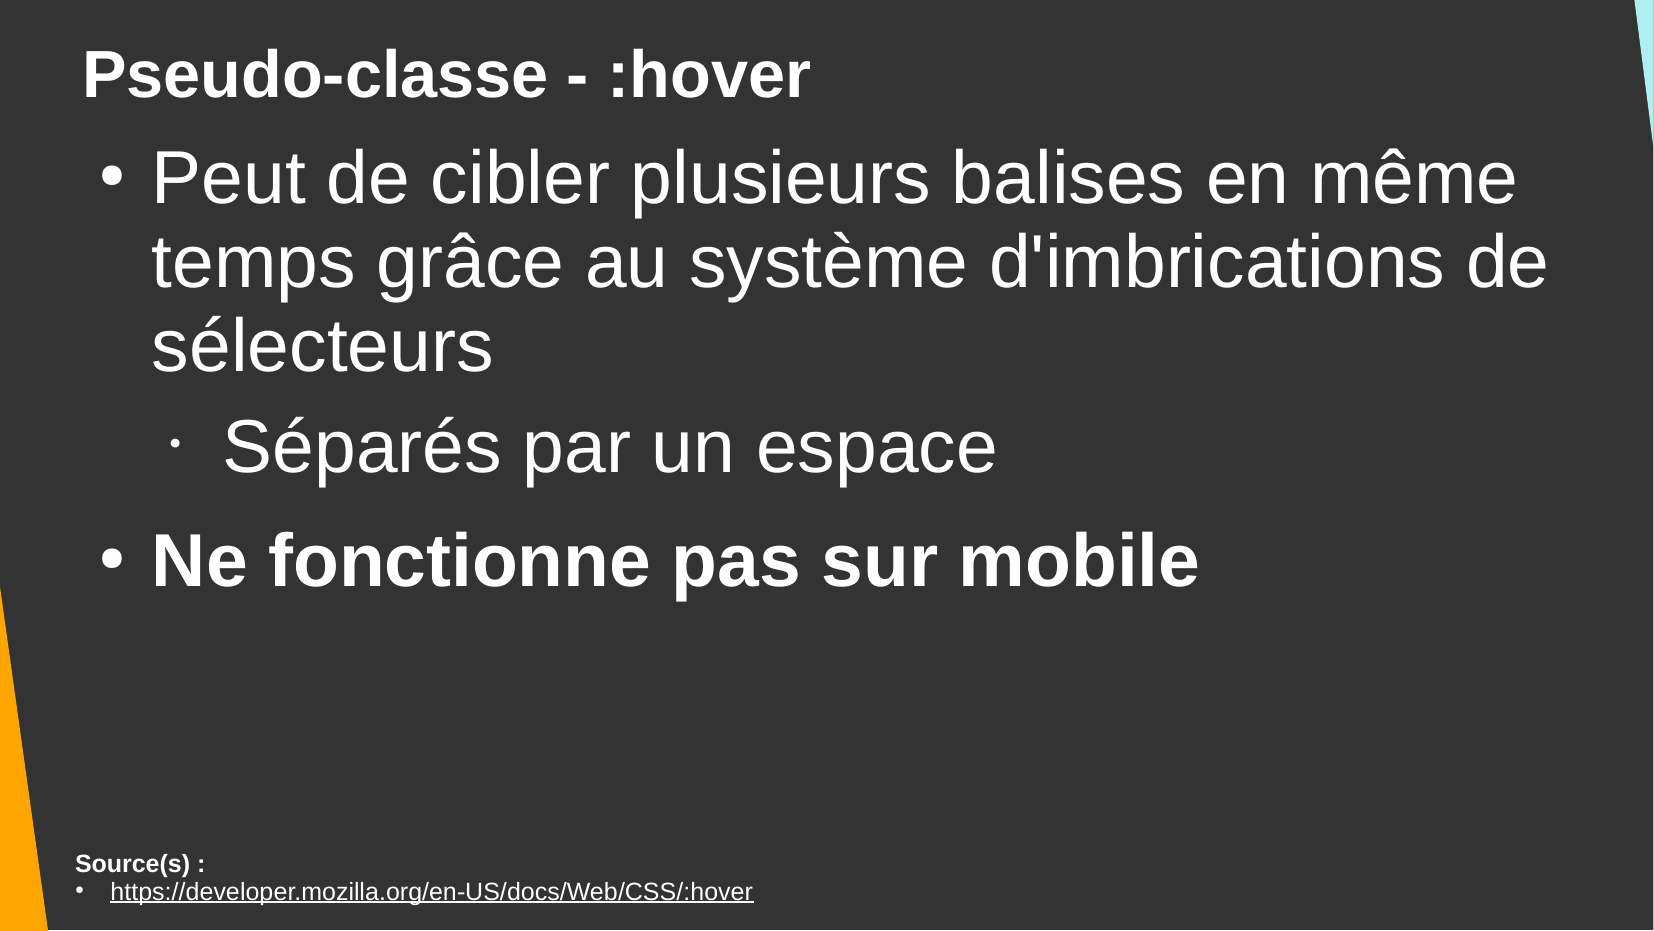

# Pseudo-classe - :hover
Peut de cibler plusieurs balises en même temps grâce au système d'imbrications de sélecteurs
Séparés par un espace
Ne fonctionne pas sur mobile
Source(s) :
https://developer.mozilla.org/en-US/docs/Web/CSS/:hover